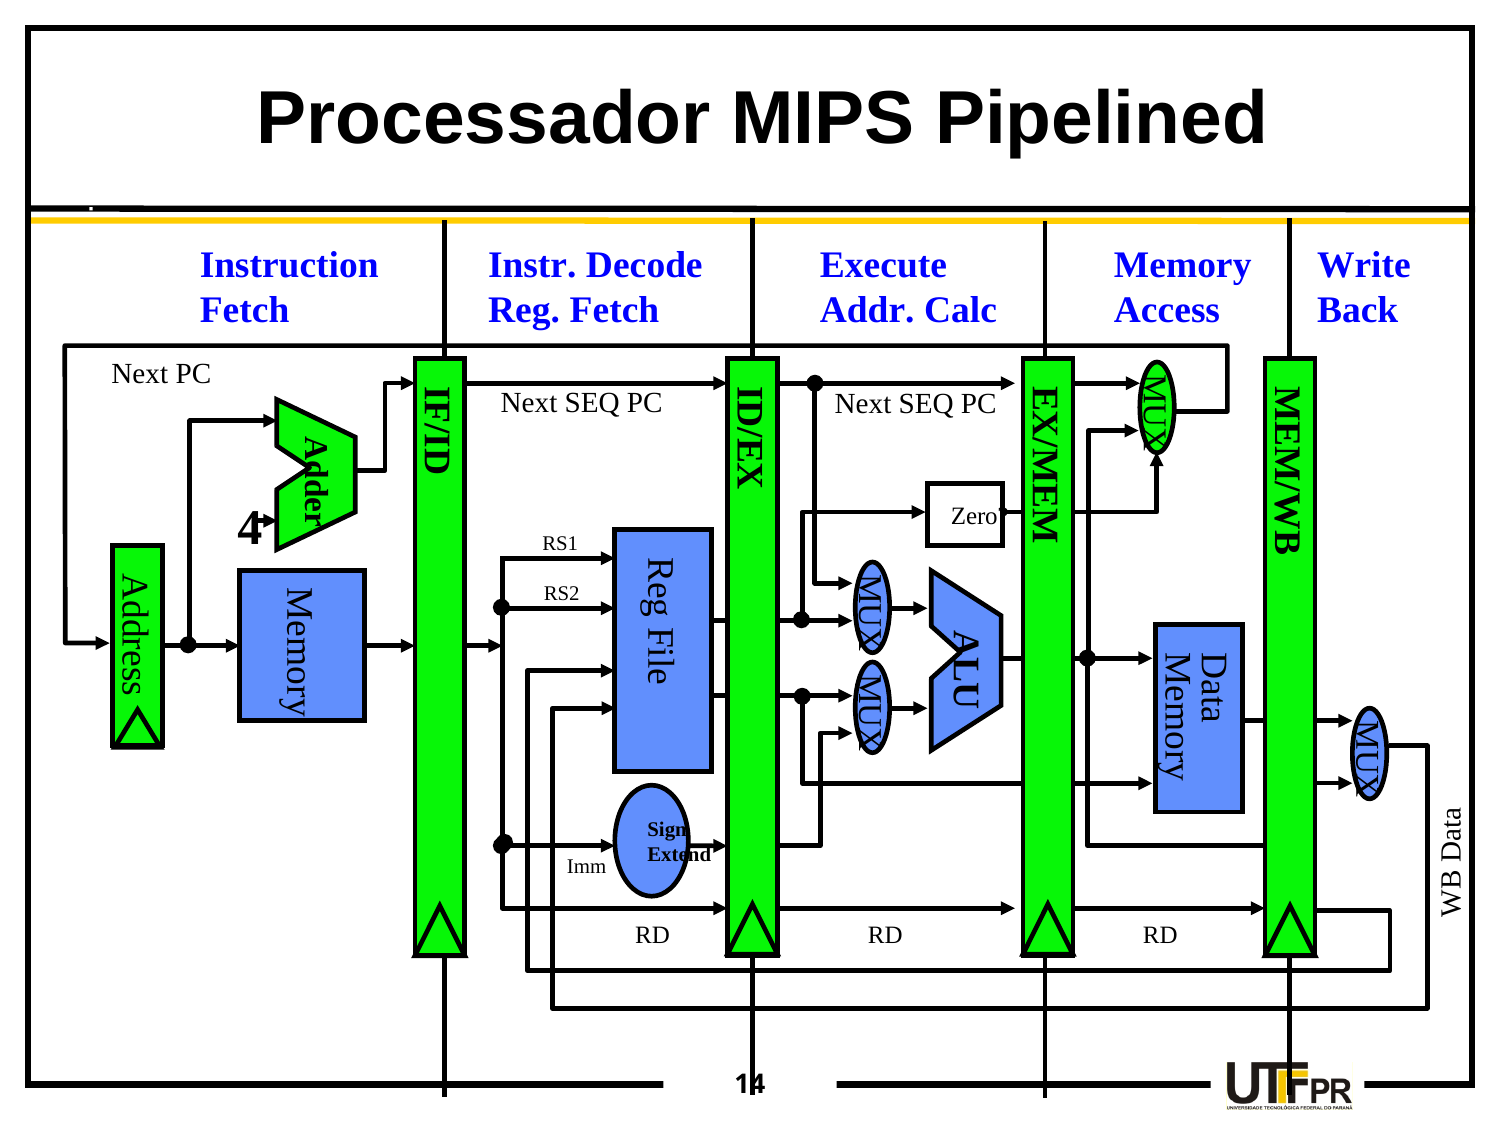

# Processador MIPS Pipelined
Instruction
Fetch
Execute
Addr. Calc
Memory
Access
Instr. Decode
Reg. Fetch
Write
Back
Next PC
IF/ID
ID/EX
EX/MEM
MEM/WB
MUX
Next SEQ PC
Next SEQ PC
Adder
4
Zero?
RS1
Reg File
Address
MUX
Memory
ALU
RS2
Data
Memory
MUX
MUX
Sign
Extend
WB Data
Imm
RD
RD
RD